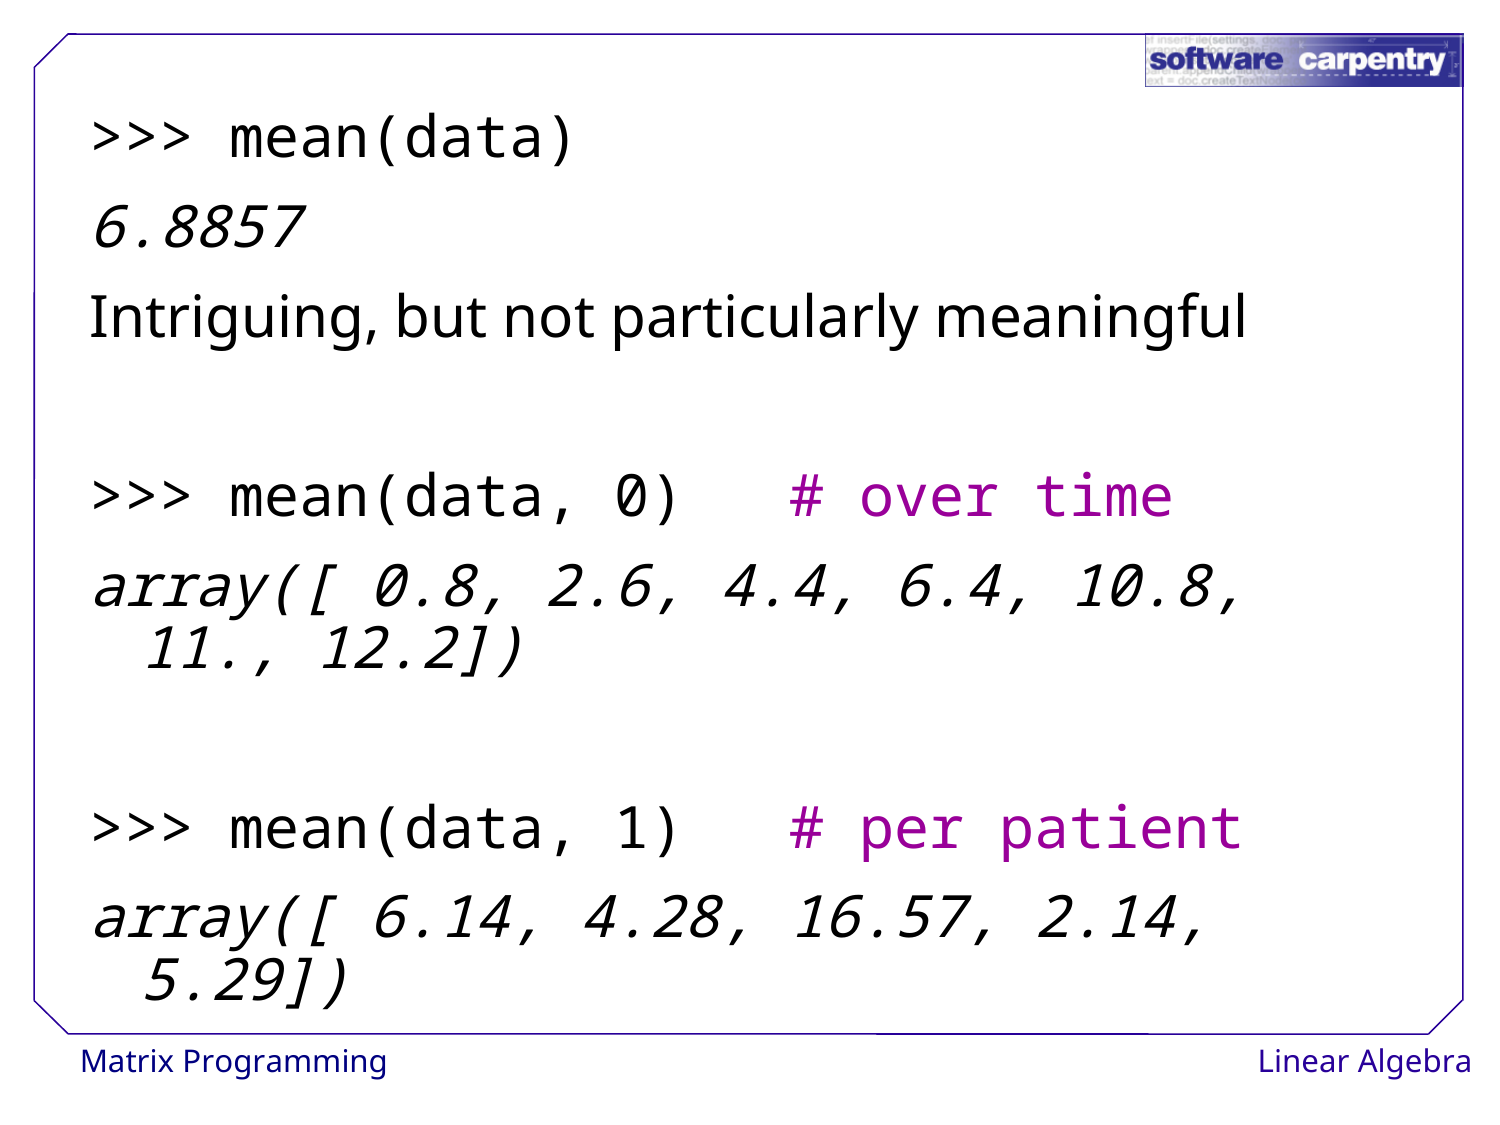

# >>> mean(data)
6.8857
Intriguing, but not particularly meaningful
>>> mean(data, 0) # over time
array([ 0.8, 2.6, 4.4, 6.4, 10.8, 11., 12.2])
>>> mean(data, 1) # per patient
array([ 6.14, 4.28, 16.57, 2.14, 5.29])